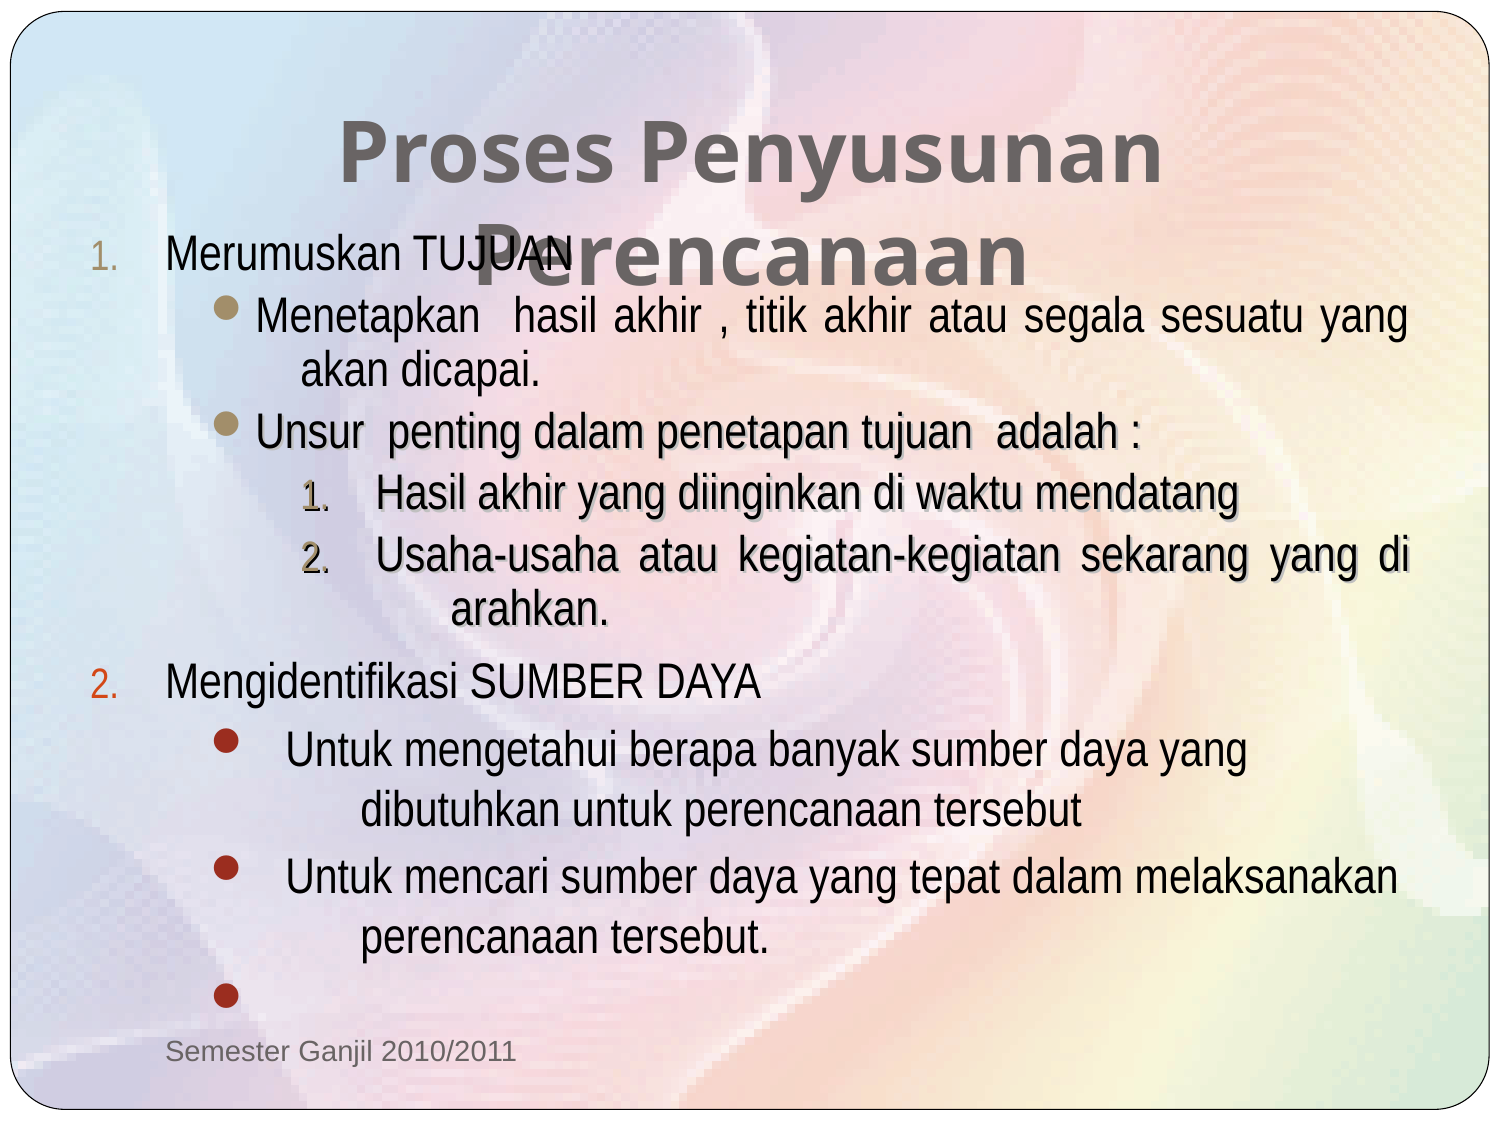

# Proses Penyusunan Perencanaan
Merumuskan TUJUAN
Menetapkan hasil akhir , titik akhir atau segala sesuatu yang akan dicapai.
Unsur penting dalam penetapan tujuan adalah :
Hasil akhir yang diinginkan di waktu mendatang
Usaha-usaha atau kegiatan-kegiatan sekarang yang di arahkan.
Mengidentifikasi SUMBER DAYA
Untuk mengetahui berapa banyak sumber daya yang dibutuhkan untuk perencanaan tersebut
Untuk mencari sumber daya yang tepat dalam melaksanakan perencanaan tersebut.
Semester Ganjil 2010/2011